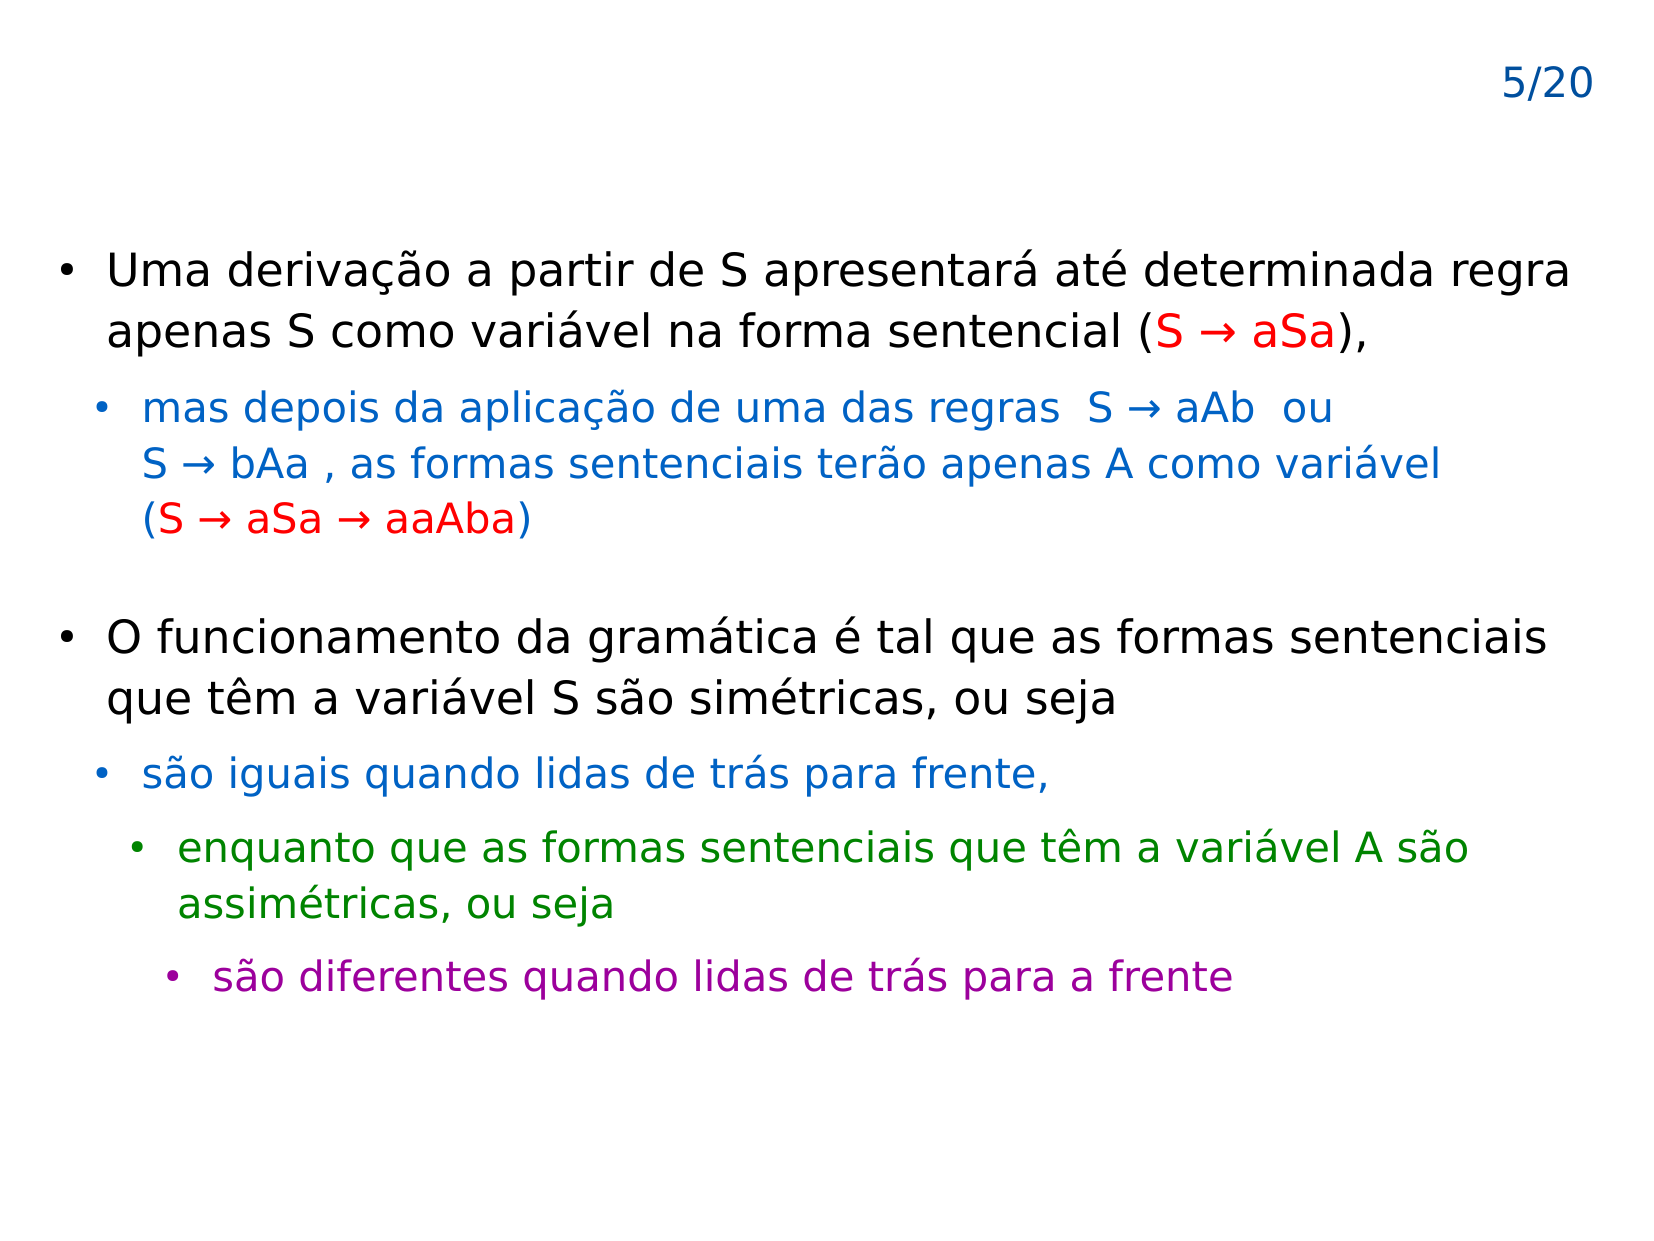

#
5
Uma derivação a partir de S apresentará até determinada regra apenas S como variável na forma sentencial (S → aSa),
mas depois da aplicação de uma das regras S → aAb ou
S → bAa , as formas sentenciais terão apenas A como variável
(S → aSa → aaAba)
O funcionamento da gramática é tal que as formas sentenciais que têm a variável S são simétricas, ou seja
são iguais quando lidas de trás para frente,
enquanto que as formas sentenciais que têm a variável A são assimétricas, ou seja
são diferentes quando lidas de trás para a frente